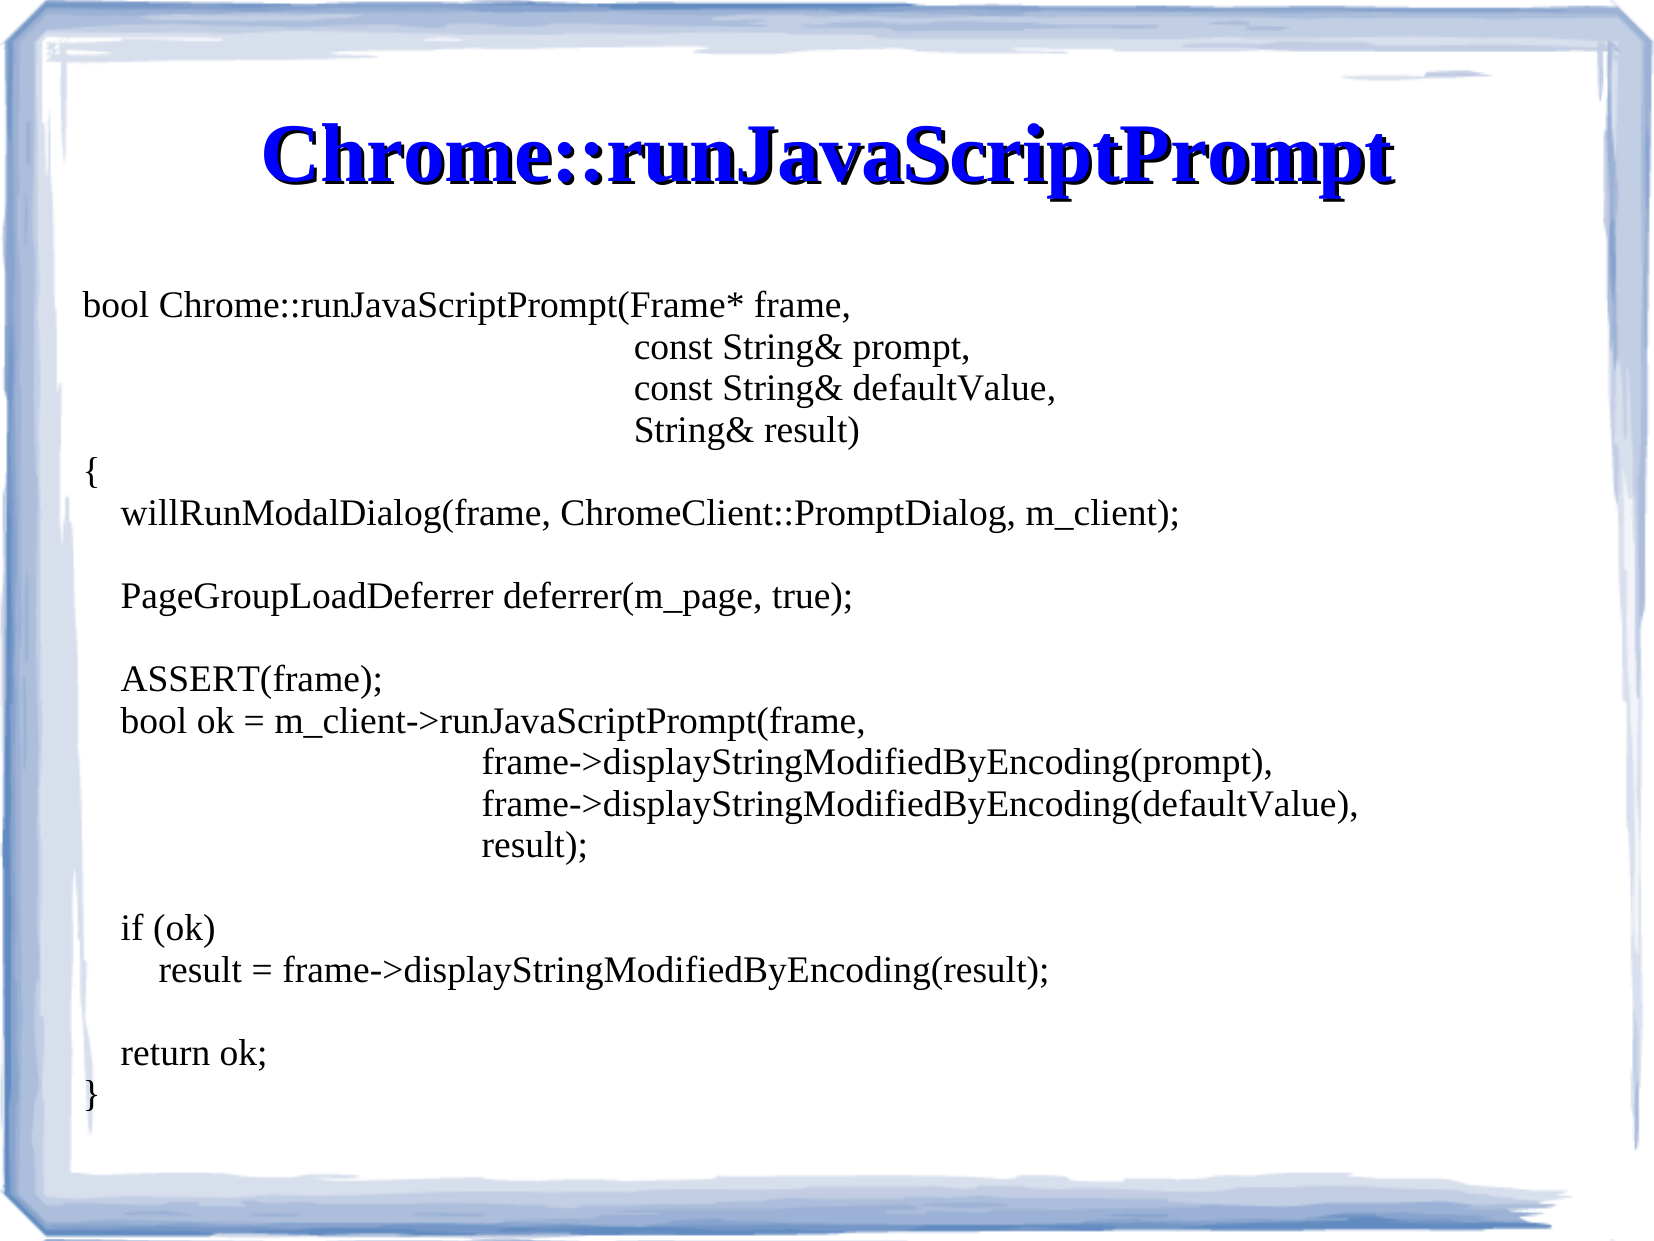

# Chrome::runJavaScriptPrompt
bool Chrome::runJavaScriptPrompt(Frame* frame,
 const String& prompt,
 const String& defaultValue,
 String& result)
{
 willRunModalDialog(frame, ChromeClient::PromptDialog, m_client);
 PageGroupLoadDeferrer deferrer(m_page, true);
 ASSERT(frame);
 bool ok = m_client->runJavaScriptPrompt(frame,
 frame->displayStringModifiedByEncoding(prompt),
 frame->displayStringModifiedByEncoding(defaultValue),
 result);
 if (ok)
 result = frame->displayStringModifiedByEncoding(result);
 return ok;
}